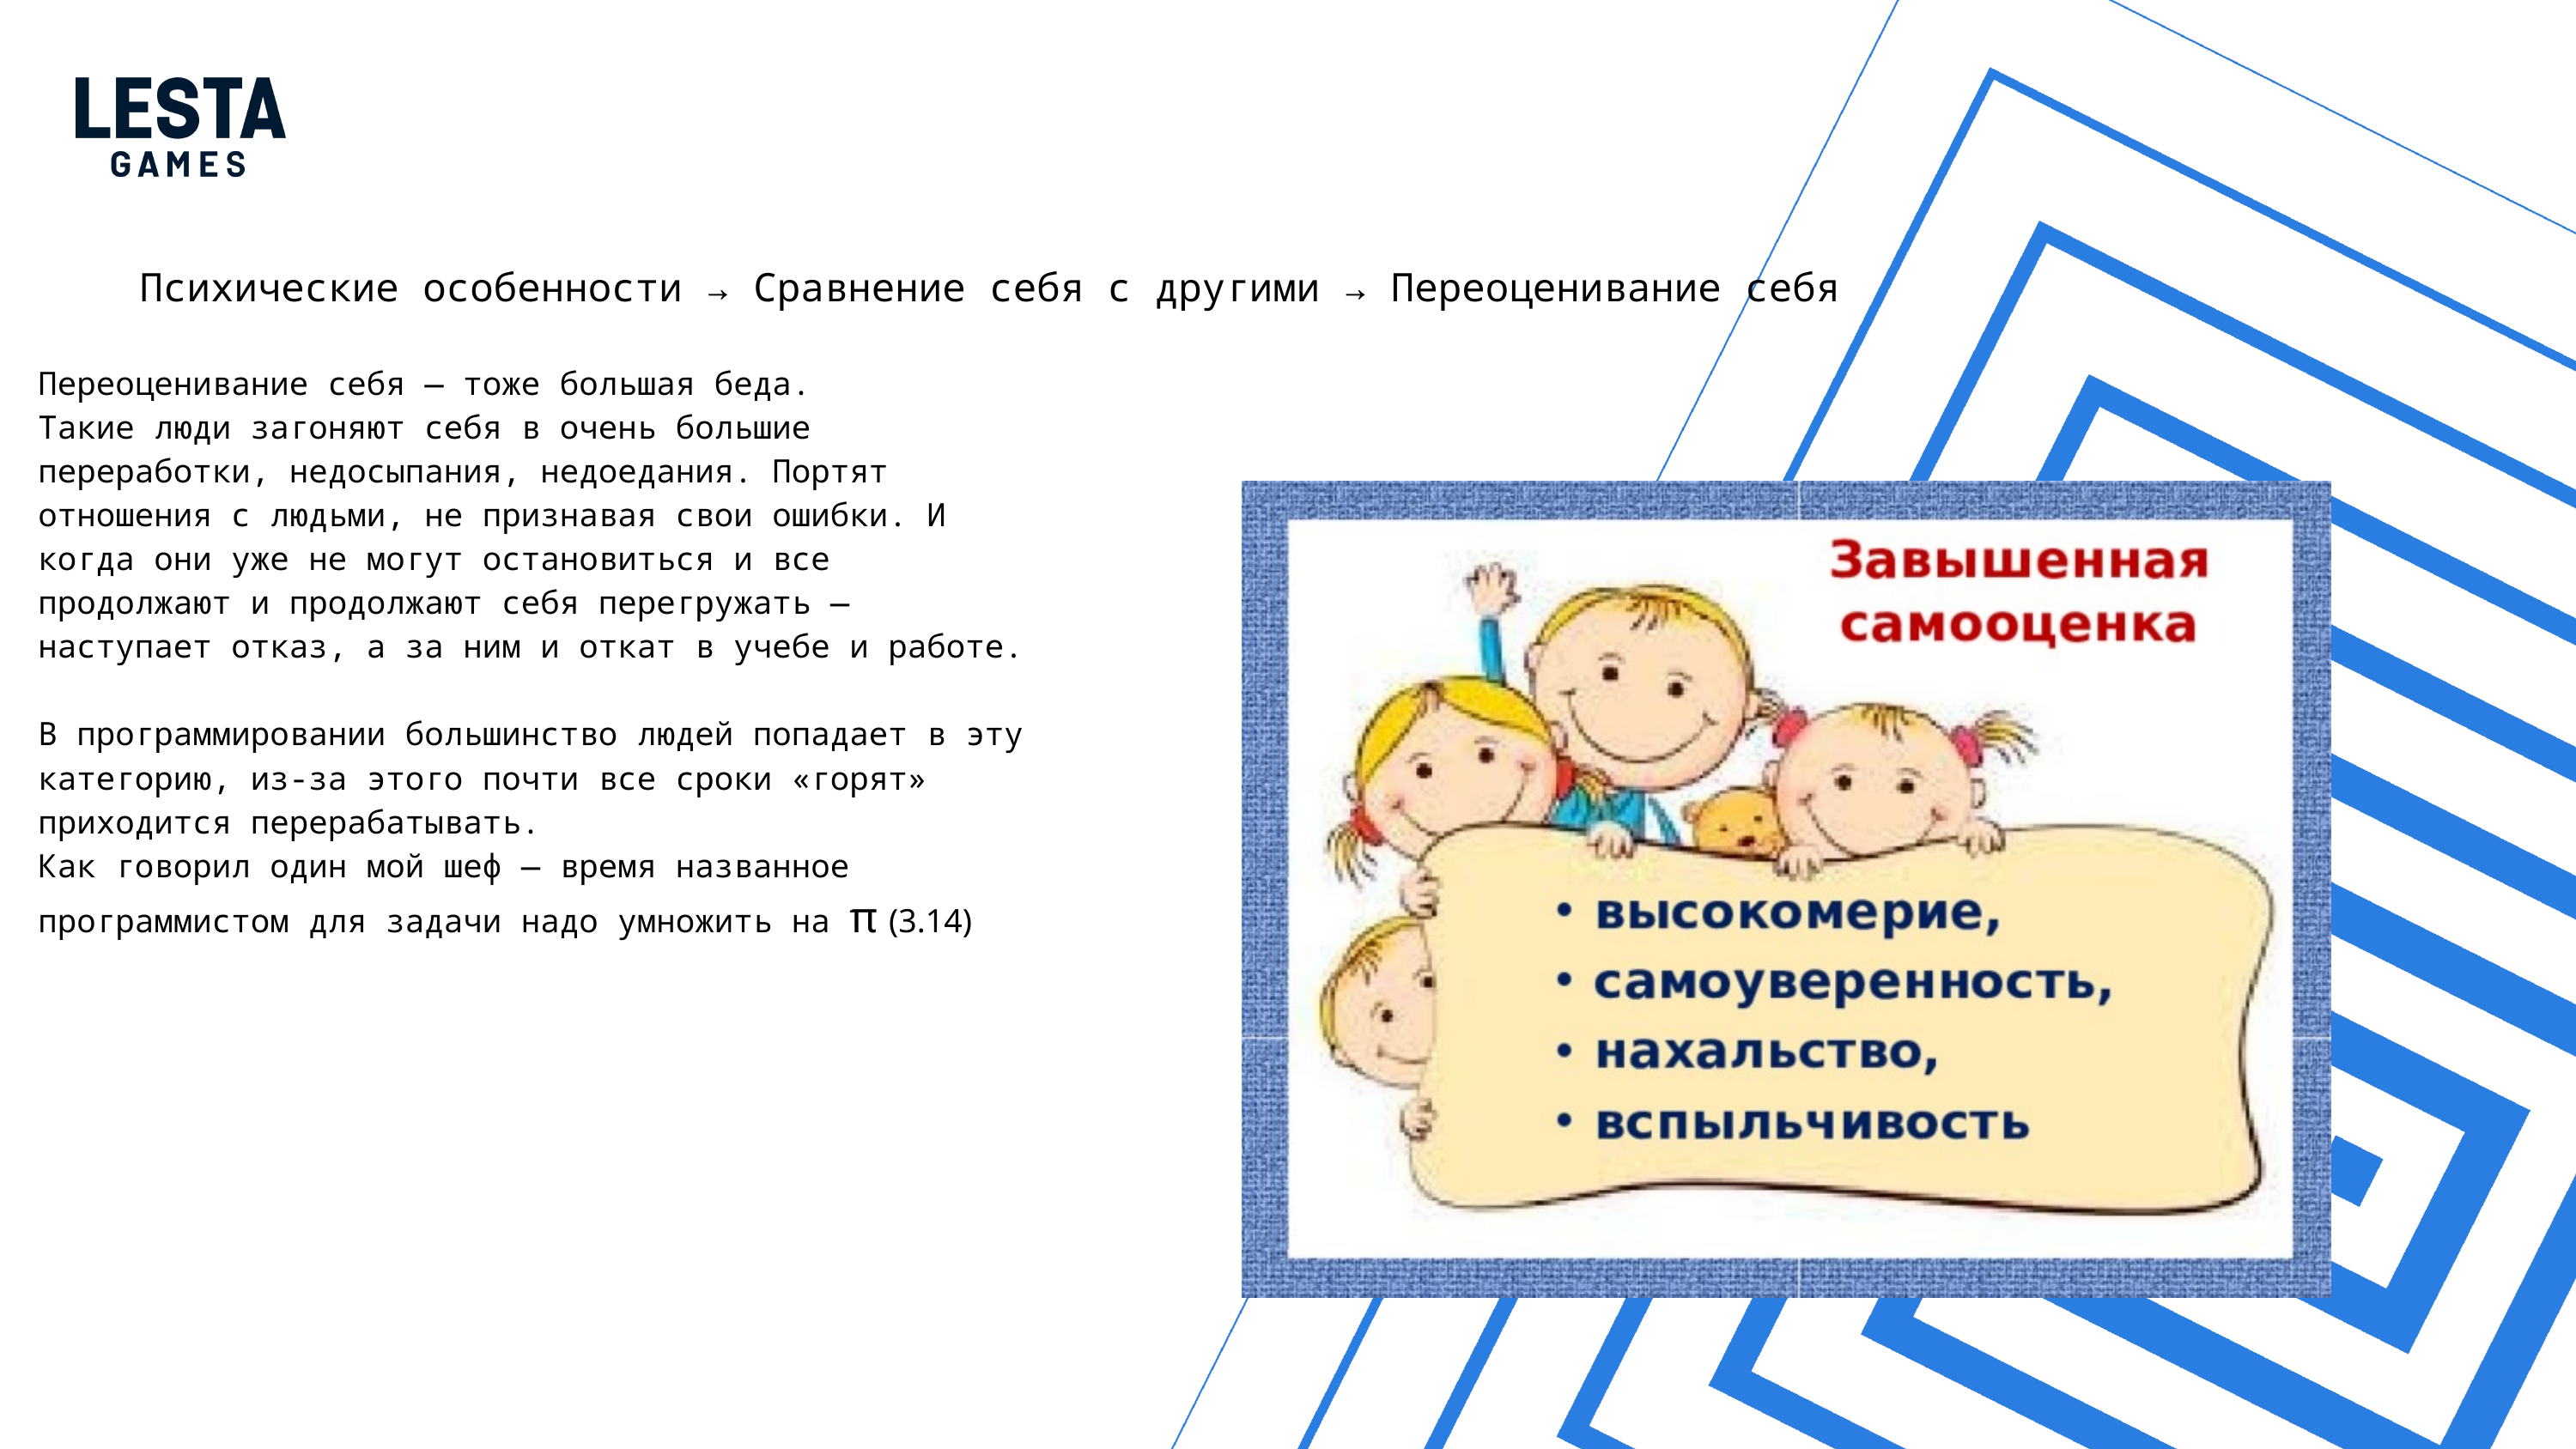

Психические особенности → Сравнение себя с другими → Переоценивание себя
Переоценивание себя — тоже большая беда.
Такие люди загоняют себя в очень большие переработки, недосыпания, недоедания. Портят отношения с людьми, не признавая свои ошибки. И когда они уже не могут остановиться и все продолжают и продолжают себя перегружать — наступает отказ, а за ним и откат в учебе и работе.
В программировании большинство людей попадает в эту категорию, из-за этого почти все сроки «горят» приходится перерабатывать.
Как говорил один мой шеф — время названное программистом для задачи надо умножить на π (3.14)